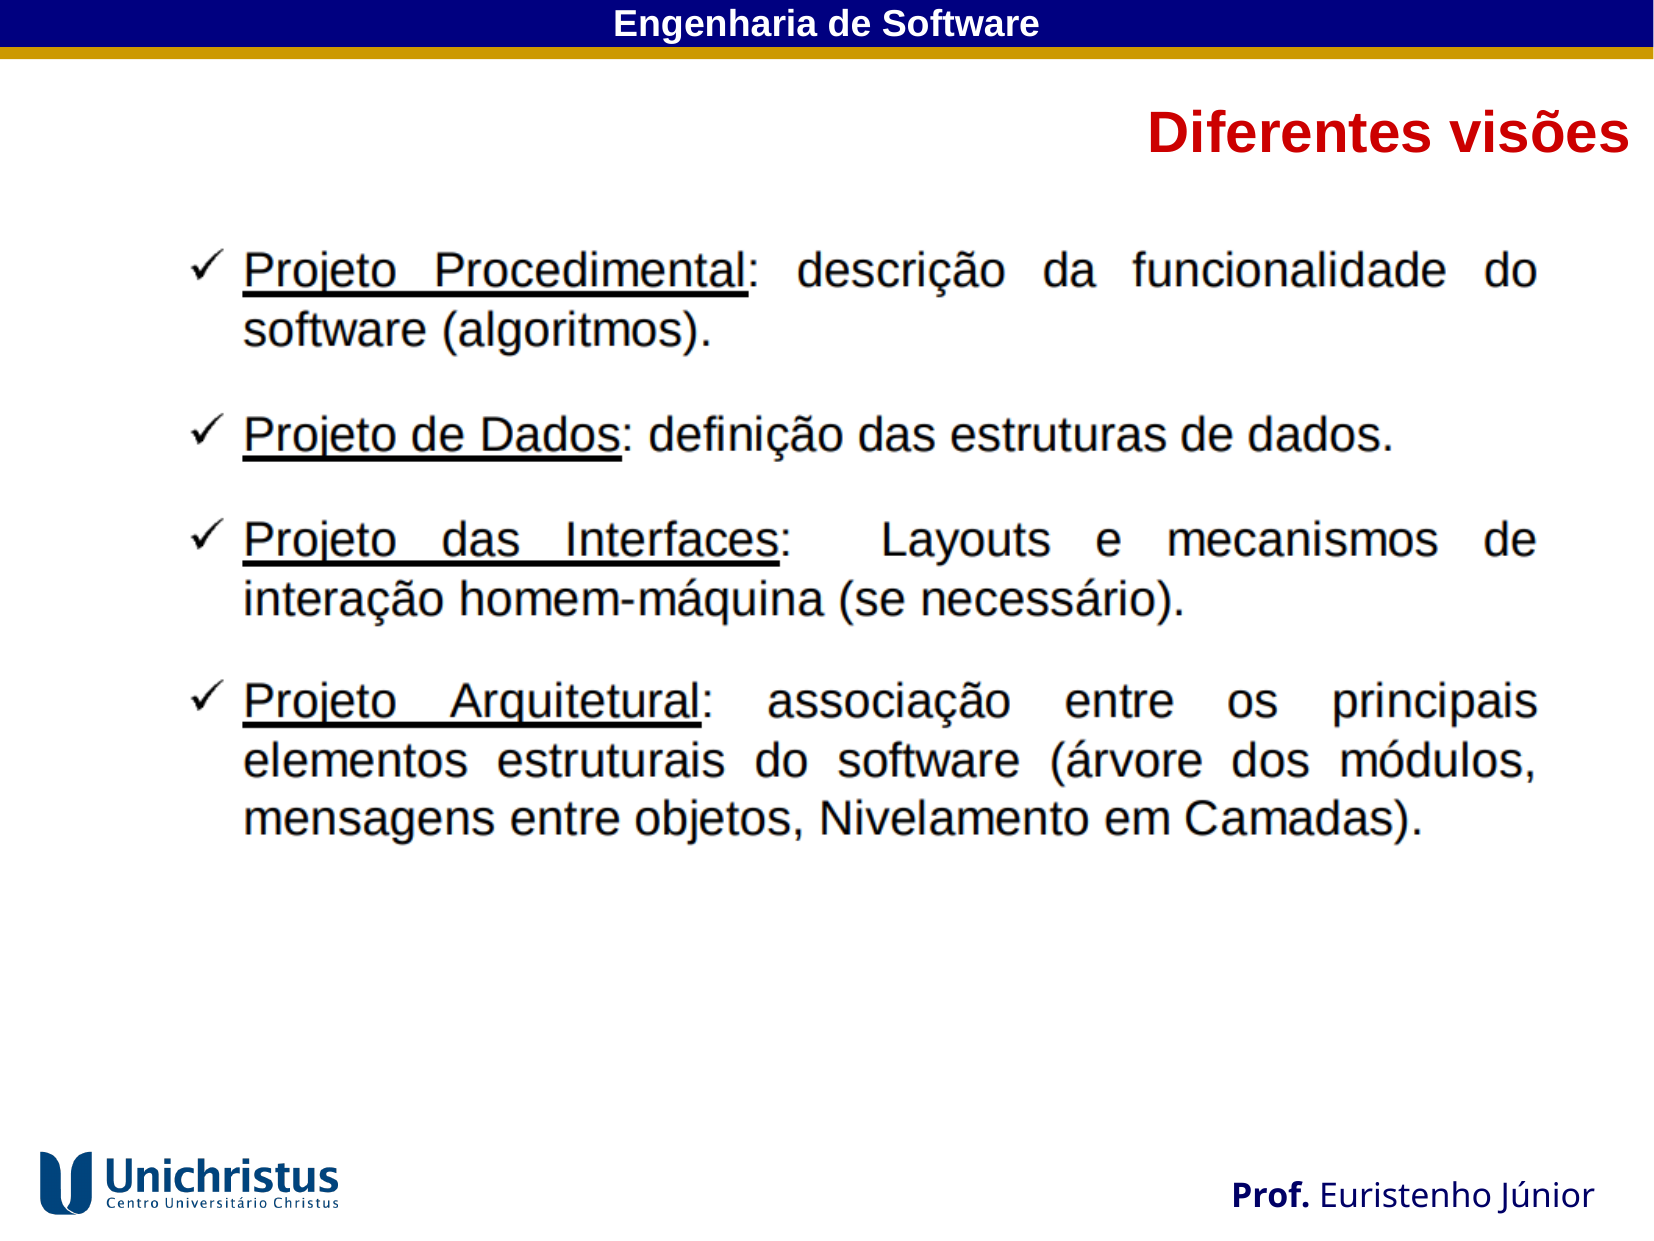

Engenharia de Software
Diferentes visões
Prof. Euristenho Júnior